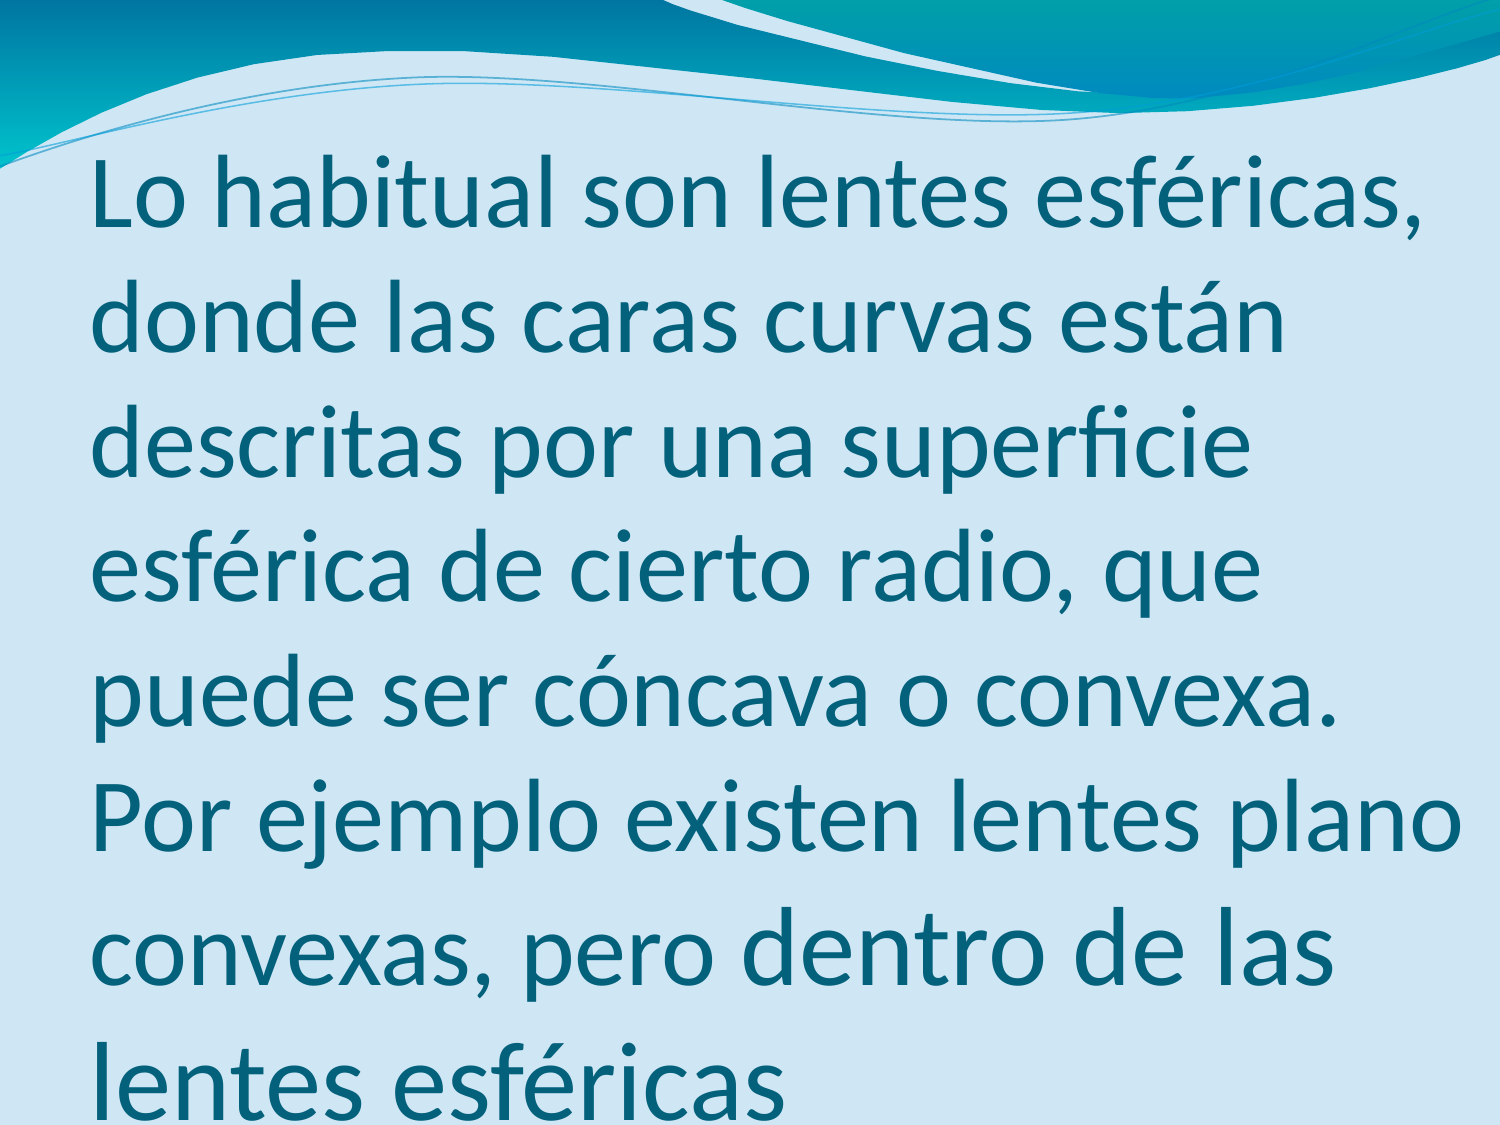

# Lo habitual son lentes esféricas, donde las caras curvas están descritas por una superficie esférica de cierto radio, que puede ser cóncava o convexa. Por ejemplo existen lentes plano convexas, pero dentro de las lentes esféricas